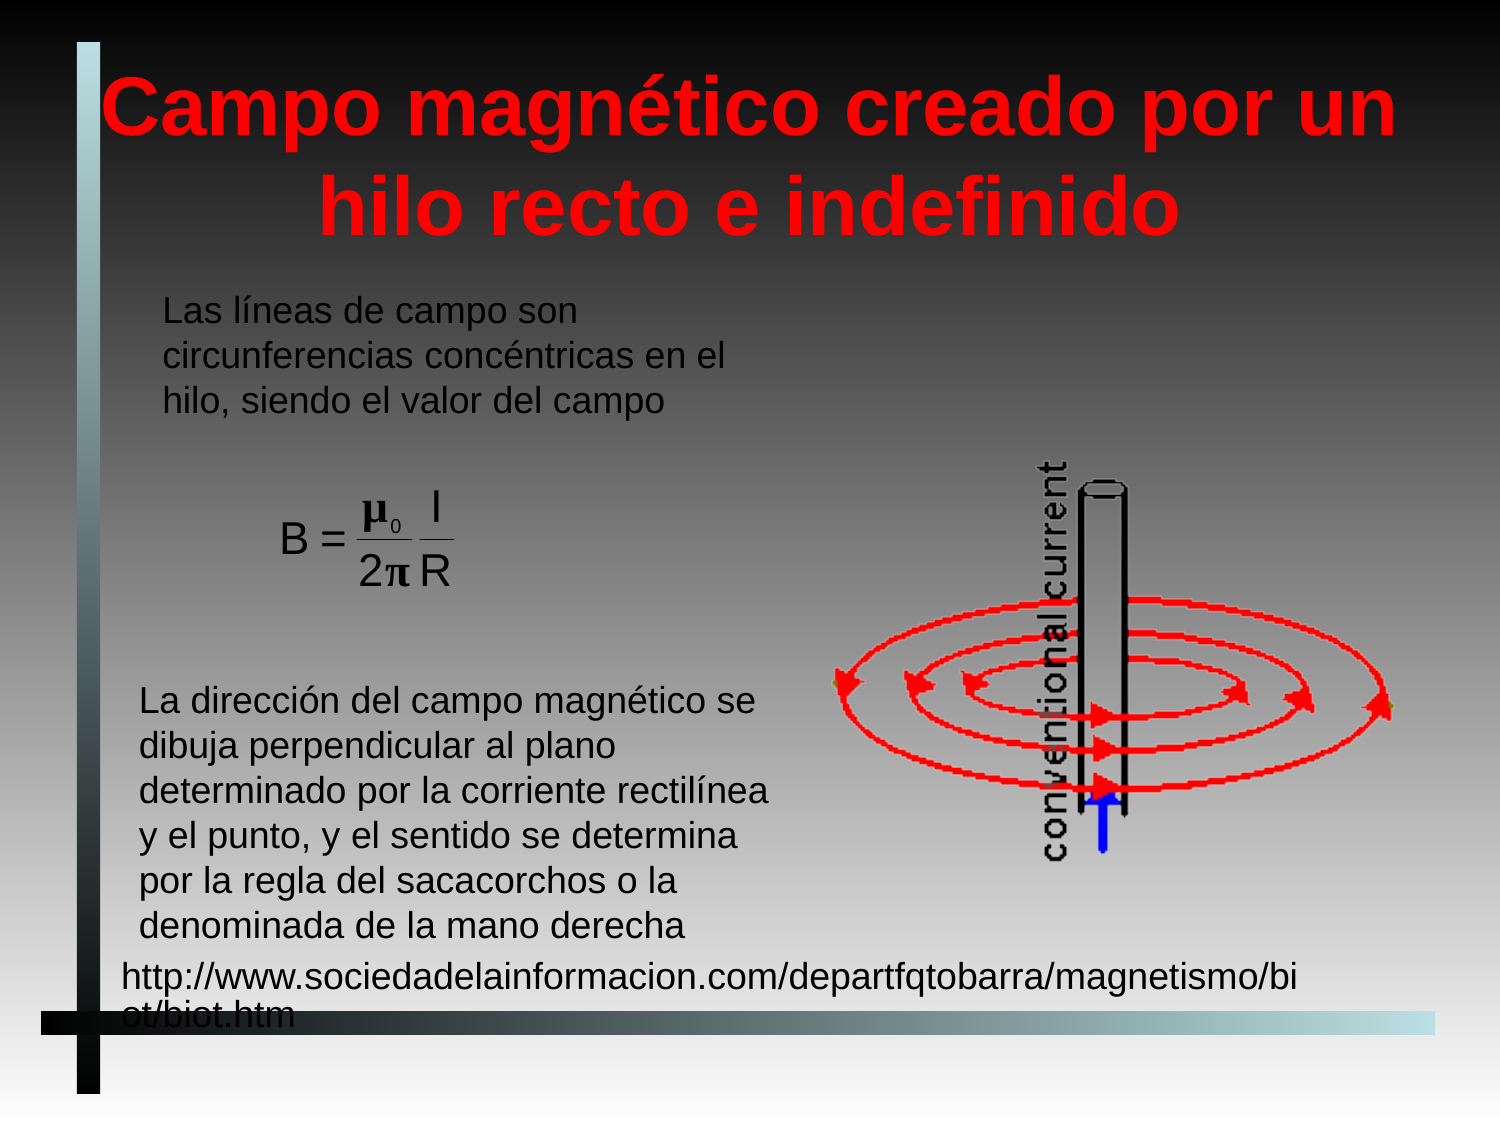

# Campo magnético creado por un hilo recto e indefinido
Las líneas de campo son circunferencias concéntricas en el hilo, siendo el valor del campo
La dirección del campo magnético se dibuja perpendicular al plano determinado por la corriente rectilínea y el punto, y el sentido se determina por la regla del sacacorchos o la denominada de la mano derecha
http://www.sociedadelainformacion.com/departfqtobarra/magnetismo/biot/biot.htm